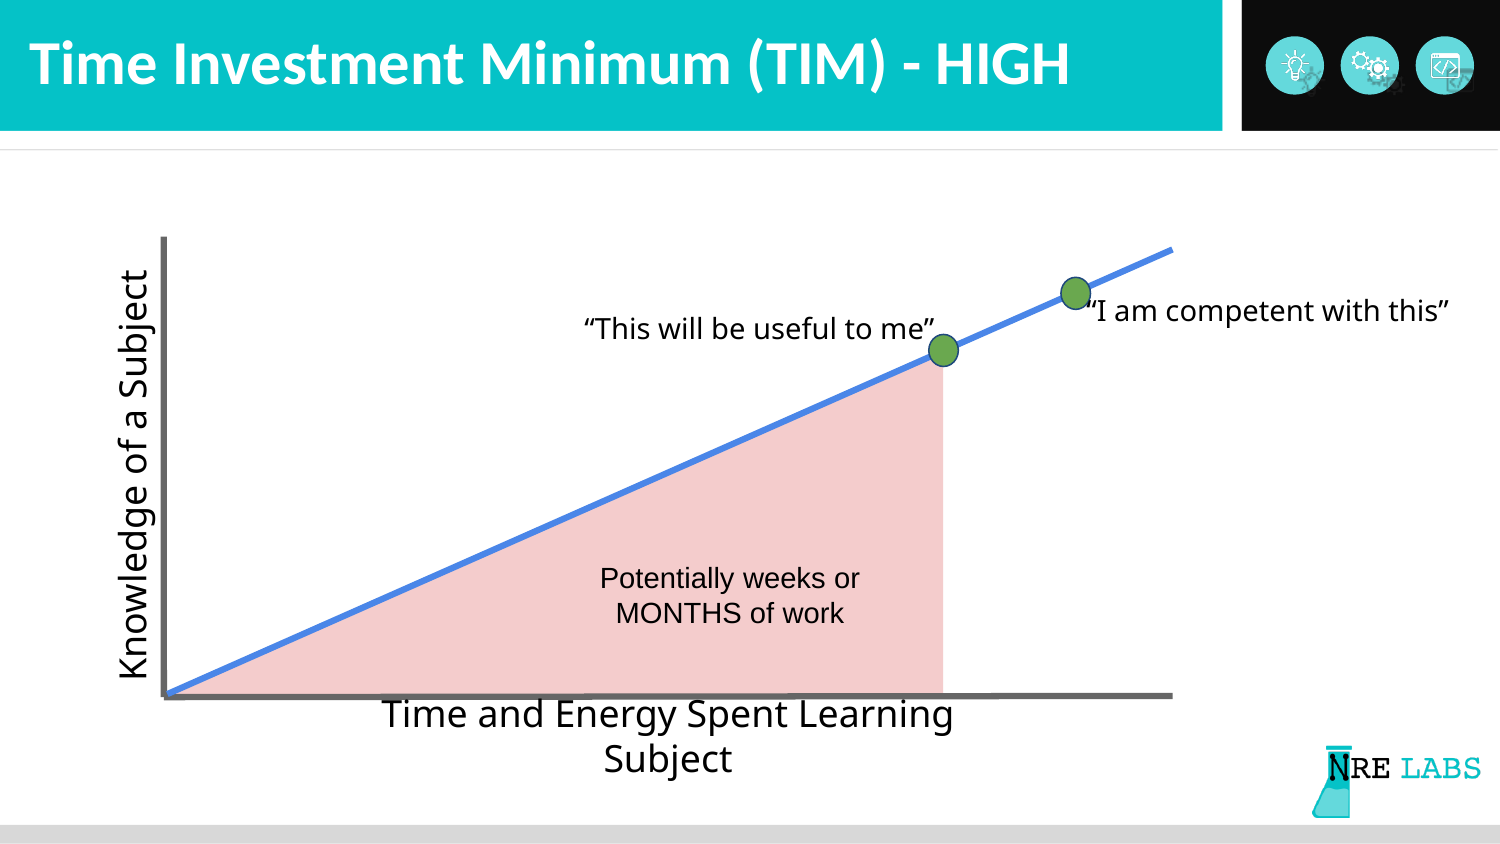

# Time Investment Minimum (TIM) - HIGH
“I am competent with this”
“This will be useful to me”
Knowledge of a Subject
Potentially weeks or MONTHS of work
Time and Energy Spent Learning Subject